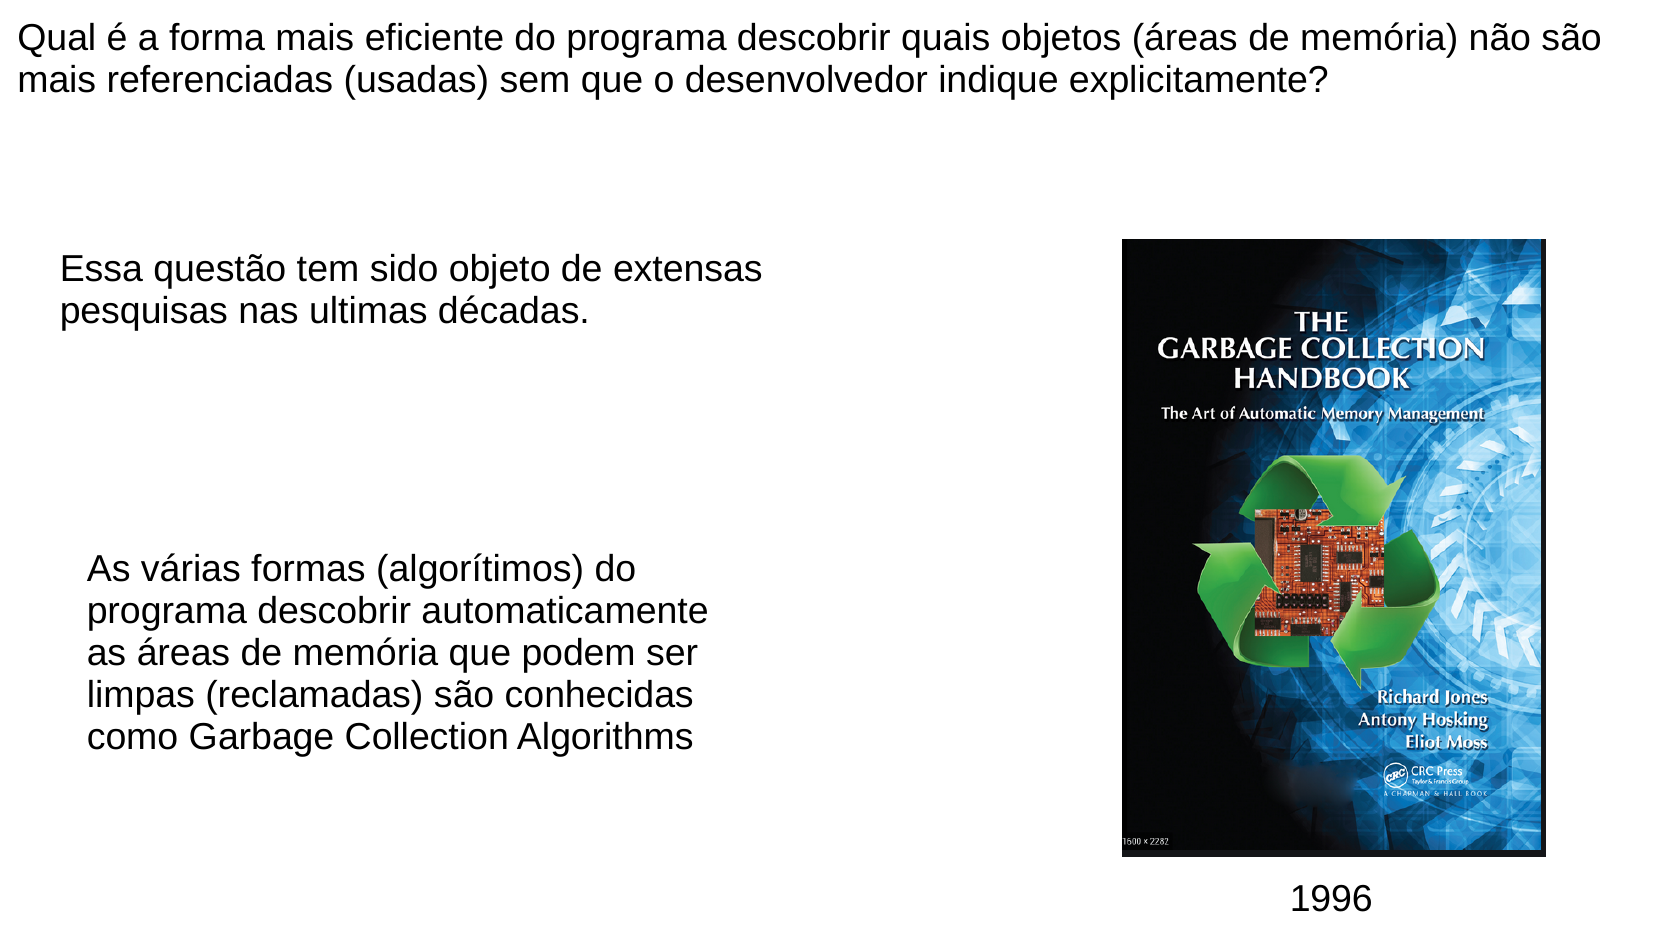

Qual é a forma mais eficiente do programa descobrir quais objetos (áreas de memória) não são mais referenciadas (usadas) sem que o desenvolvedor indique explicitamente?
Essa questão tem sido objeto de extensas pesquisas nas ultimas décadas.
As várias formas (algorítimos) do programa descobrir automaticamente as áreas de memória que podem ser limpas (reclamadas) são conhecidas como Garbage Collection Algorithms
1996